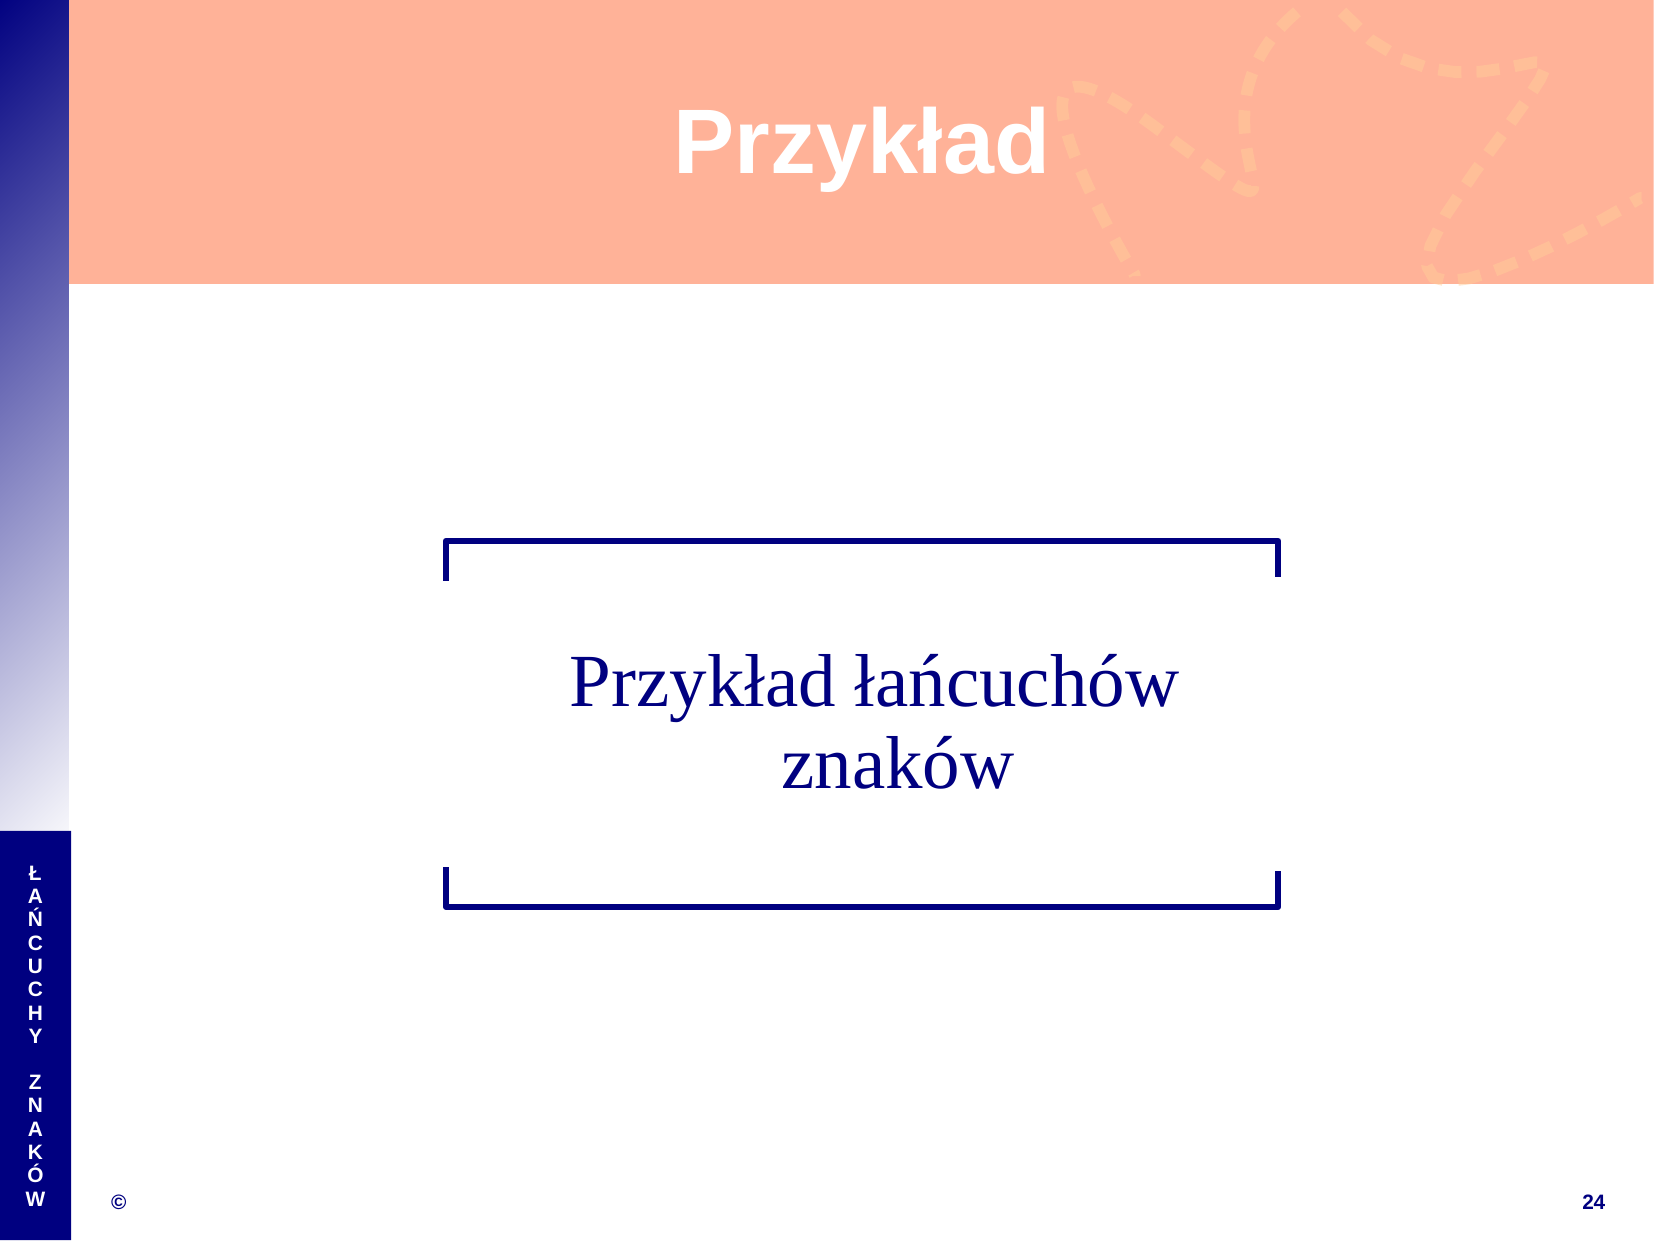

# Przykład
Przykład łańcuchów znaków
Ł
A
Ń
C
U
C
H
Y
Z
N
A
K
Ó
W